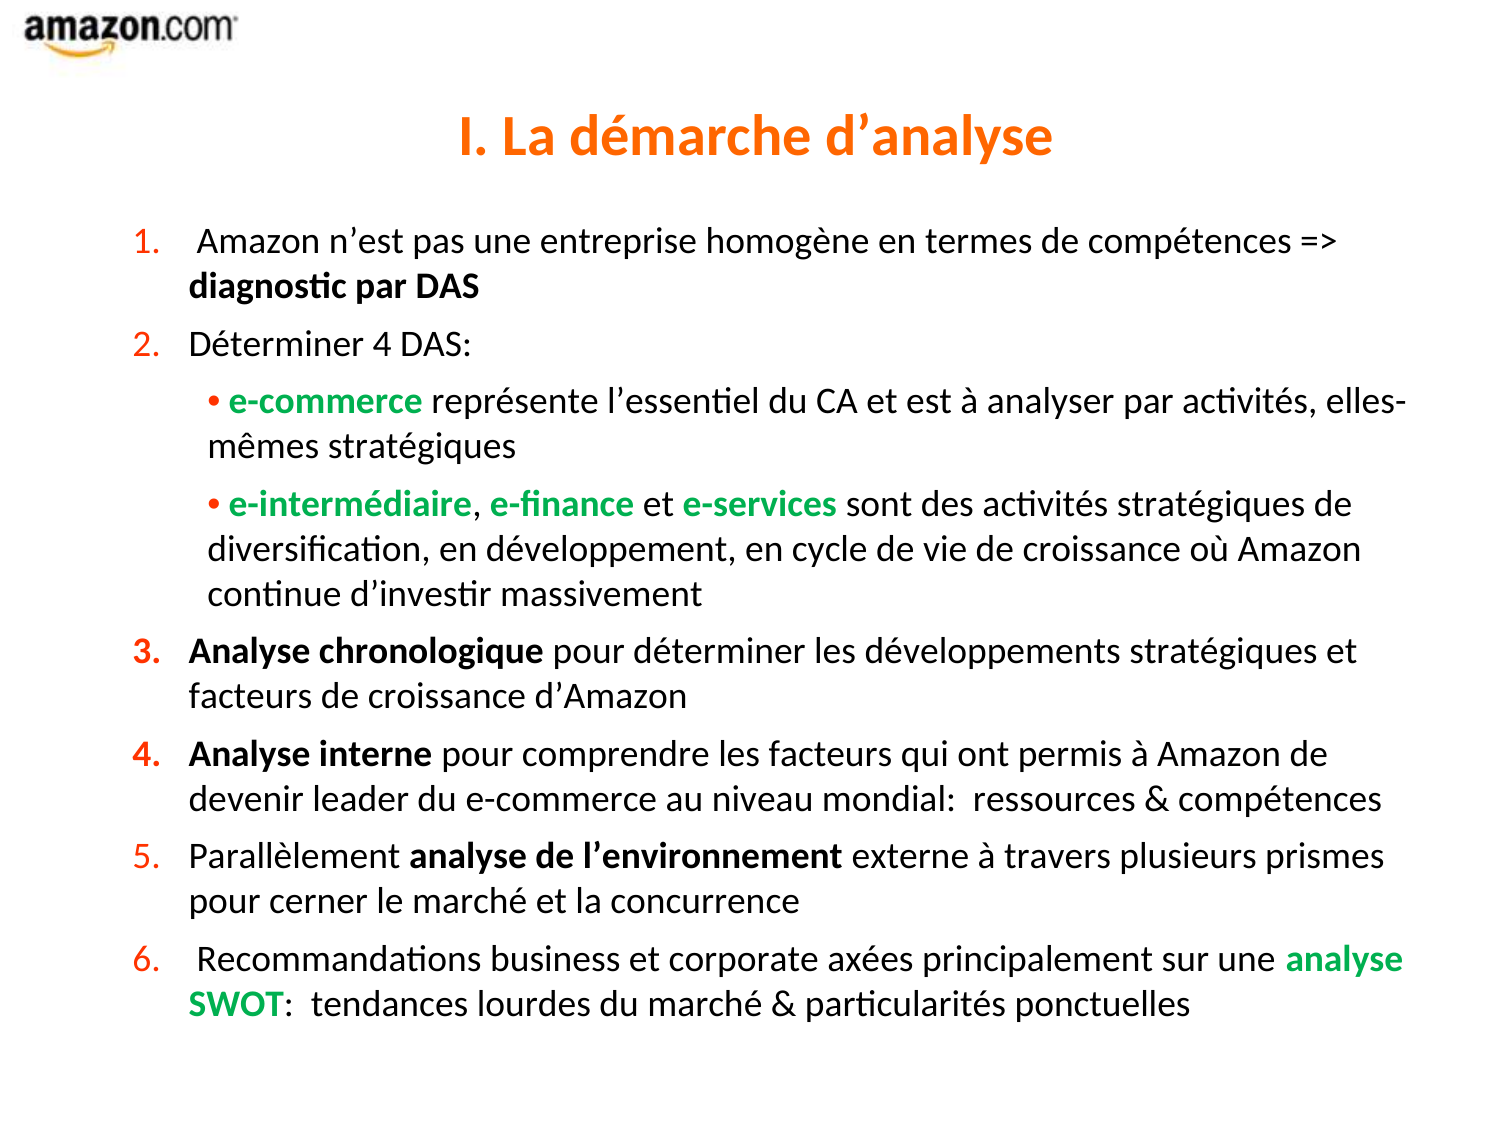

I. La démarche d’analyse
1.
Amazon n’est pas une entreprise homogène en termes de compétences =>
diagnostic par DAS
2.
Déterminer 4 DAS:
•
e-commerce représente l’essentiel du CA et est à analyser par activités, elles-
mêmes stratégiques
•
e-intermédiaire, e-finance et e-services sont des activités stratégiques de
diversification, en développement, en cycle de vie de croissance où Amazon
continue d’investir massivement
3.
Analyse chronologique pour déterminer les développements stratégiques et
facteurs de croissance d’Amazon
4.
Analyse interne pour comprendre les facteurs qui ont permis à Amazon de
devenir leader du e-commerce au niveau mondial: ressources & compétences
5.
Parallèlement analyse de l’environnement externe à travers plusieurs prismes
pour cerner le marché et la concurrence
6.
Recommandations business et corporate axées principalement sur une analyse
SWOT: tendances lourdes du marché & particularités ponctuelles